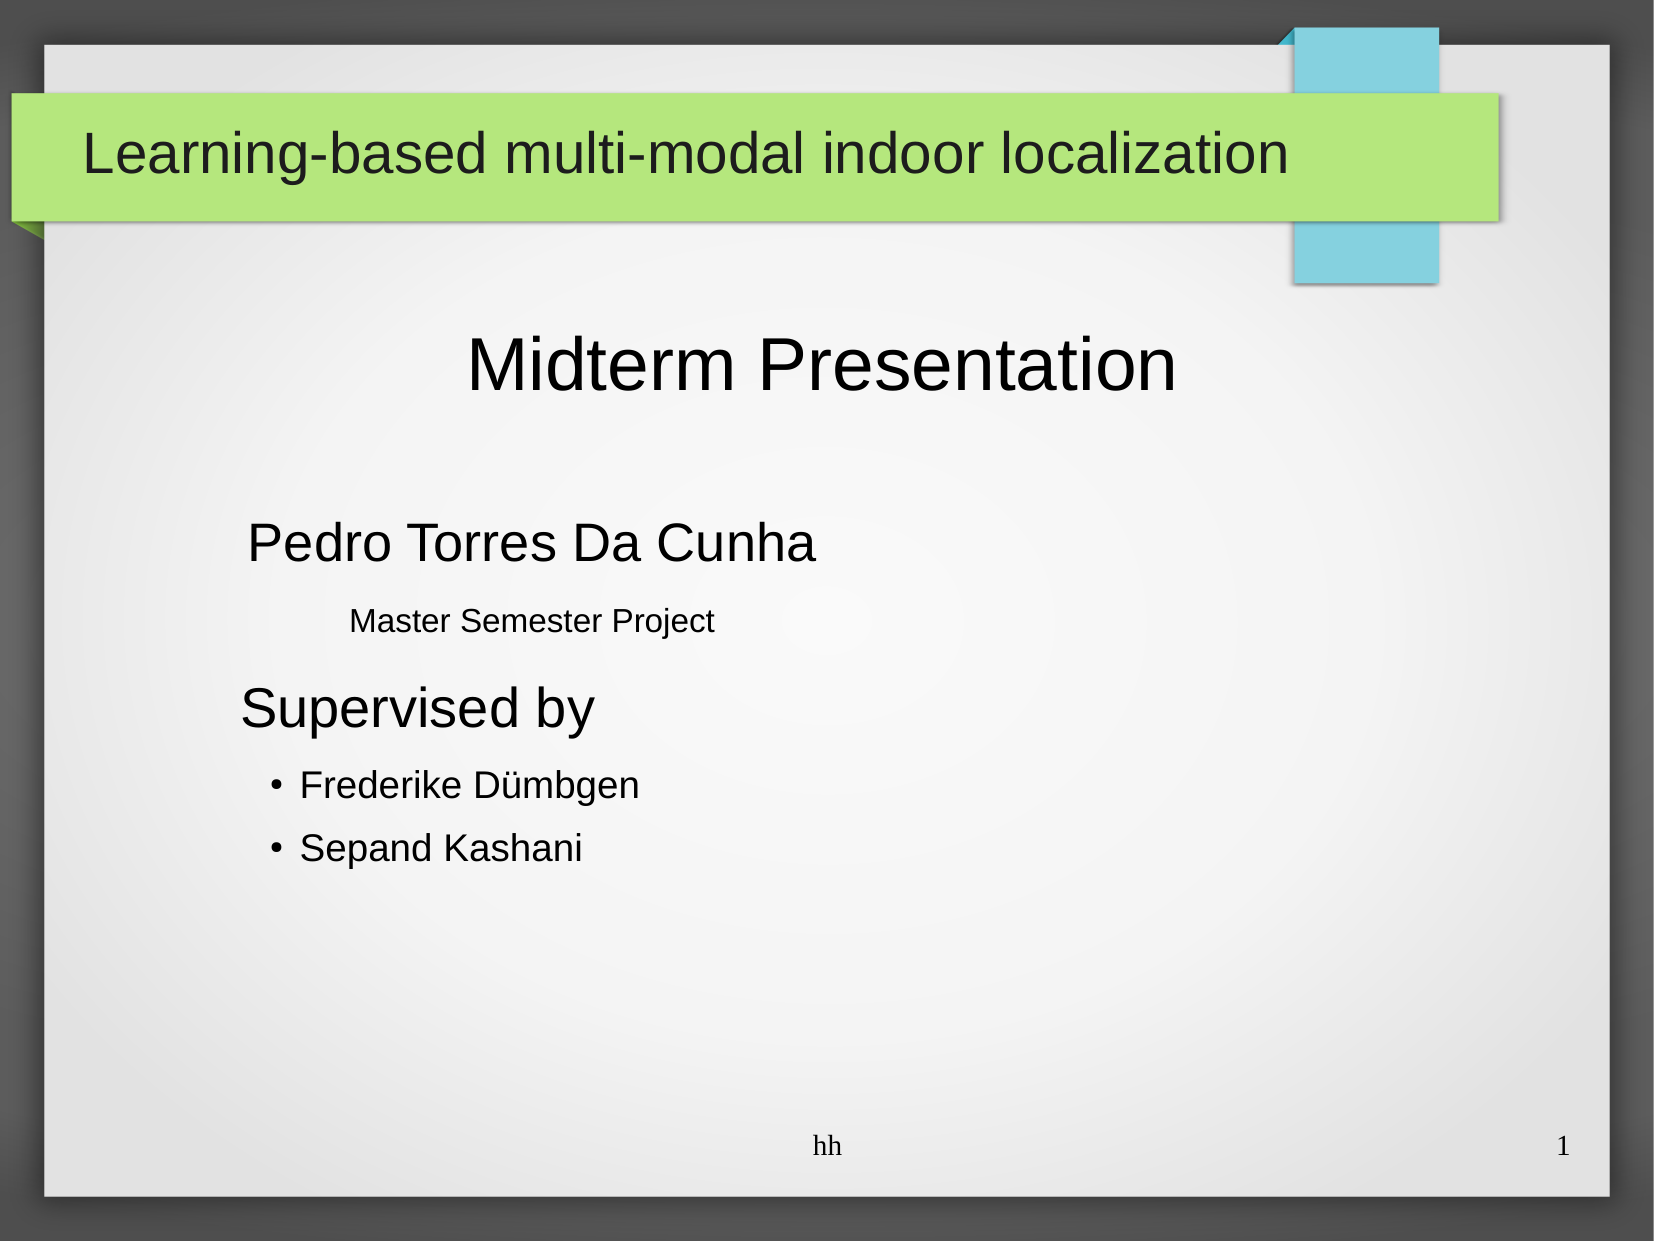

# Learning-based multi-modal indoor localization
Midterm Presentation
Pedro Torres Da Cunha
Master Semester Project
Supervised by
Frederike Dümbgen
Sepand Kashani
hh
1